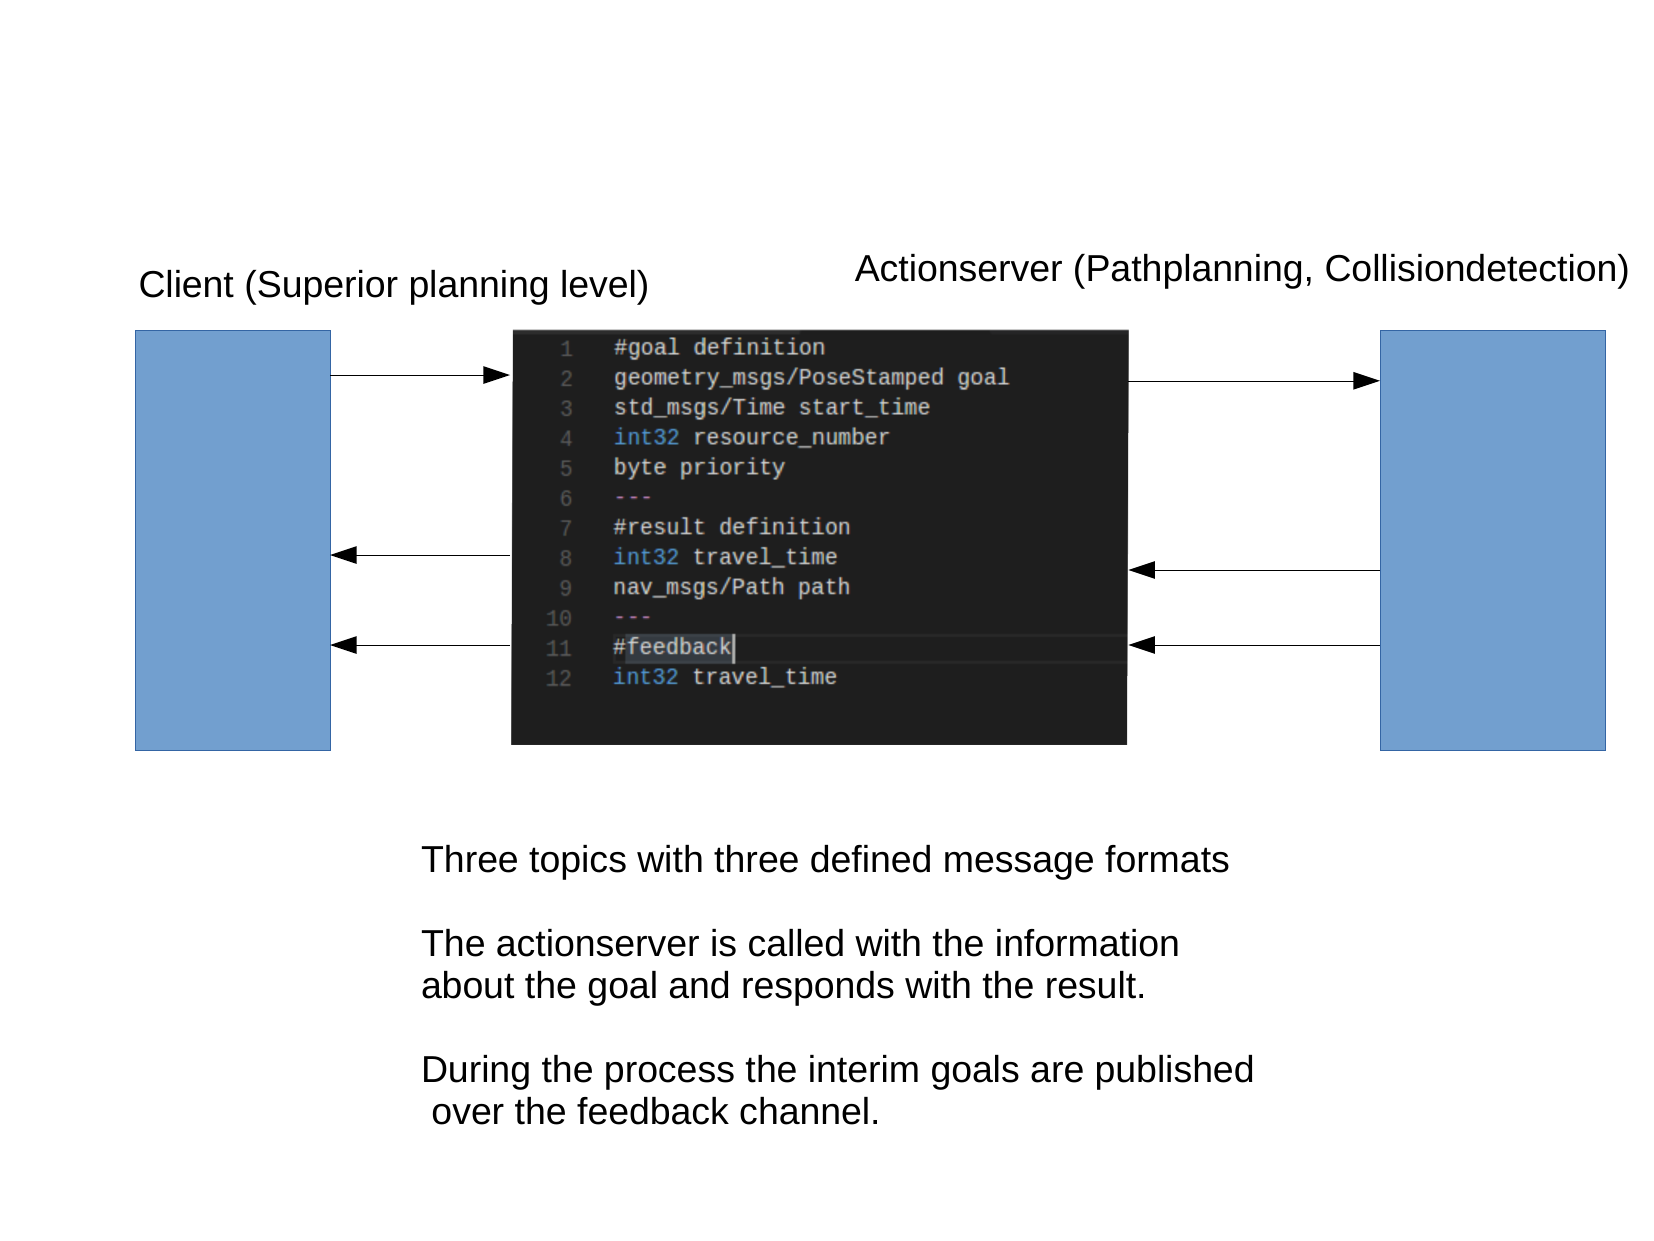

#
Actionserver (Pathplanning, Collisiondetection)
Client (Superior planning level)
Three topics with three defined message formats
The actionserver is called with the information about the goal and responds with the result.
During the process the interim goals are published over the feedback channel.